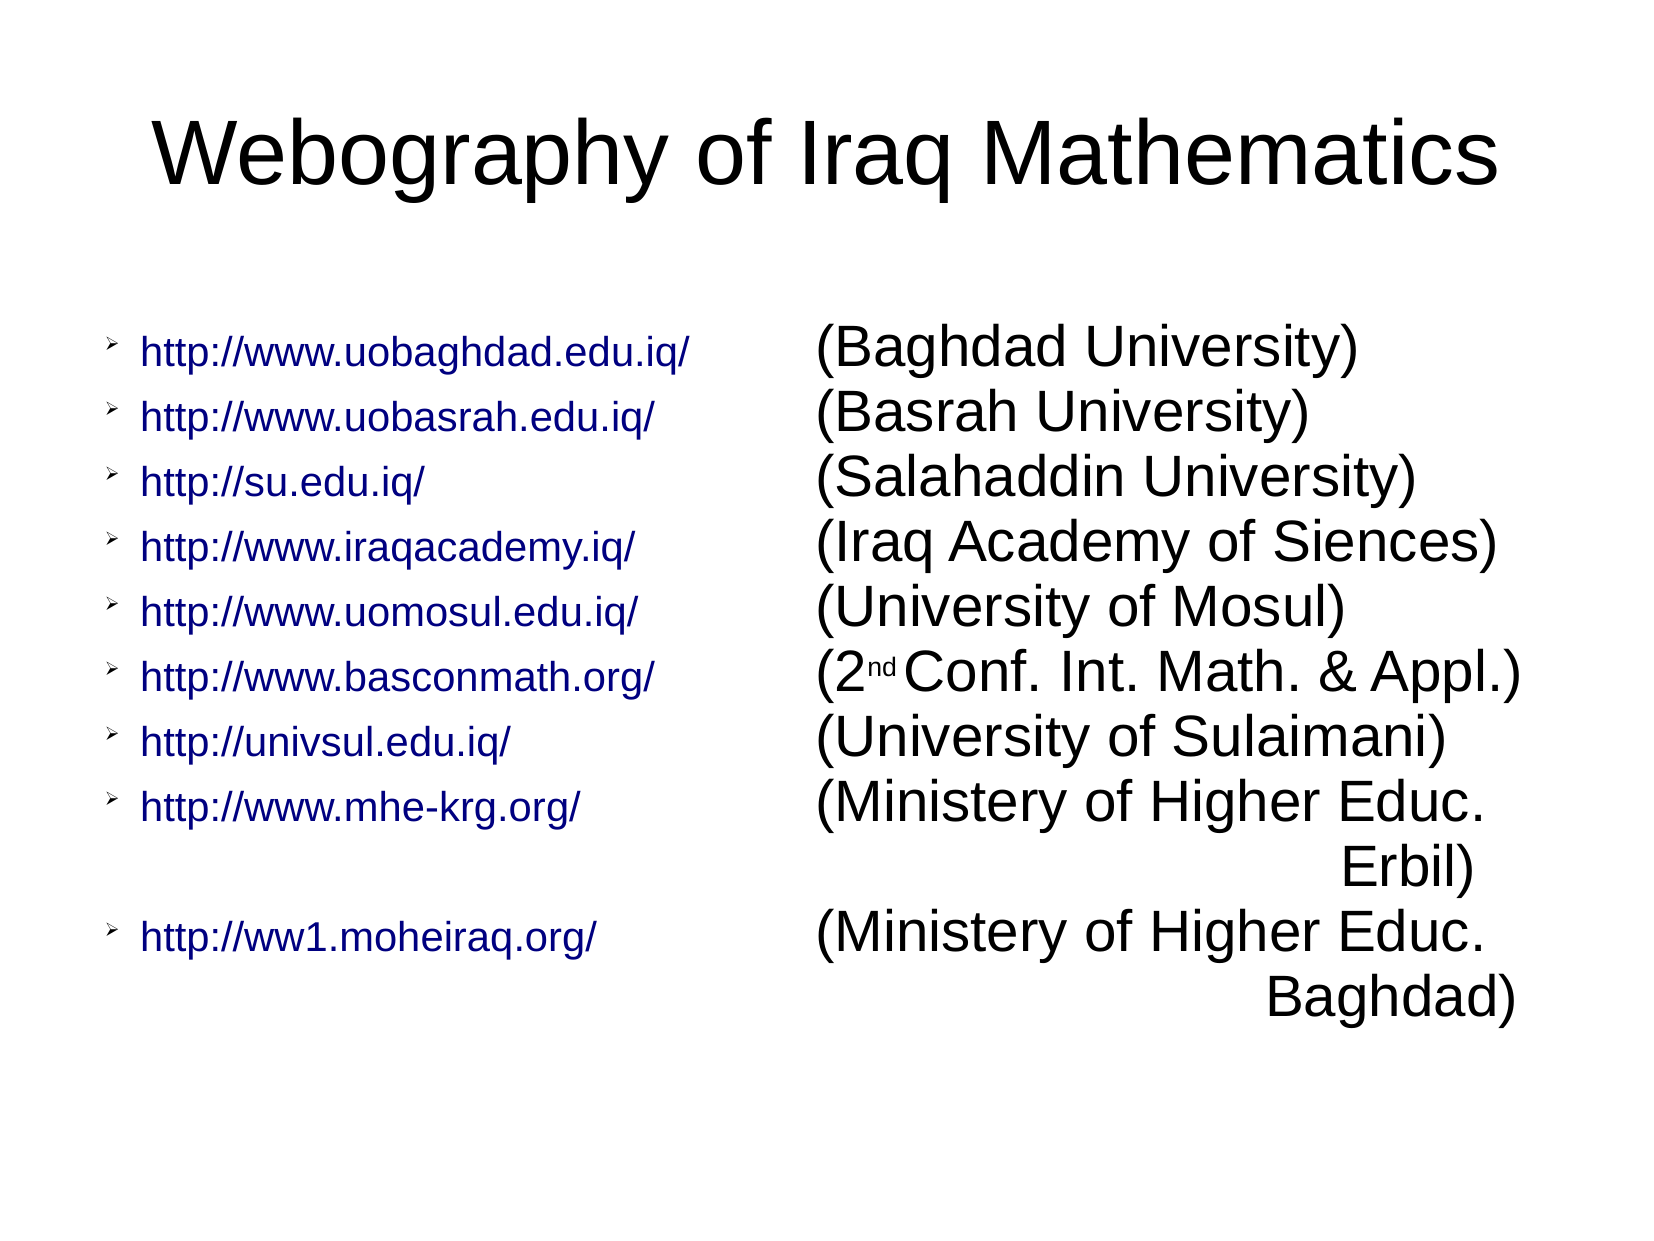

# Webography of Iraq Mathematics
http://www.uobaghdad.edu.iq/ 		(Baghdad University)
http://www.uobasrah.edu.iq/ 		(Basrah University)
http://su.edu.iq/ 						(Salahaddin University)
http://www.iraqacademy.iq/	 		(Iraq Academy of Siences)
http://www.uomosul.edu.iq/ 			(University of Mosul)
http://www.basconmath.org/ 		(2nd Conf. Int. Math. & Appl.)
http://univsul.edu.iq/ 				(University of Sulaimani)
http://www.mhe-krg.org/ 			(Ministery of Higher Educ.
																Erbil)
http://ww1.moheiraq.org/ 			(Ministery of Higher Educ.
															Baghdad)